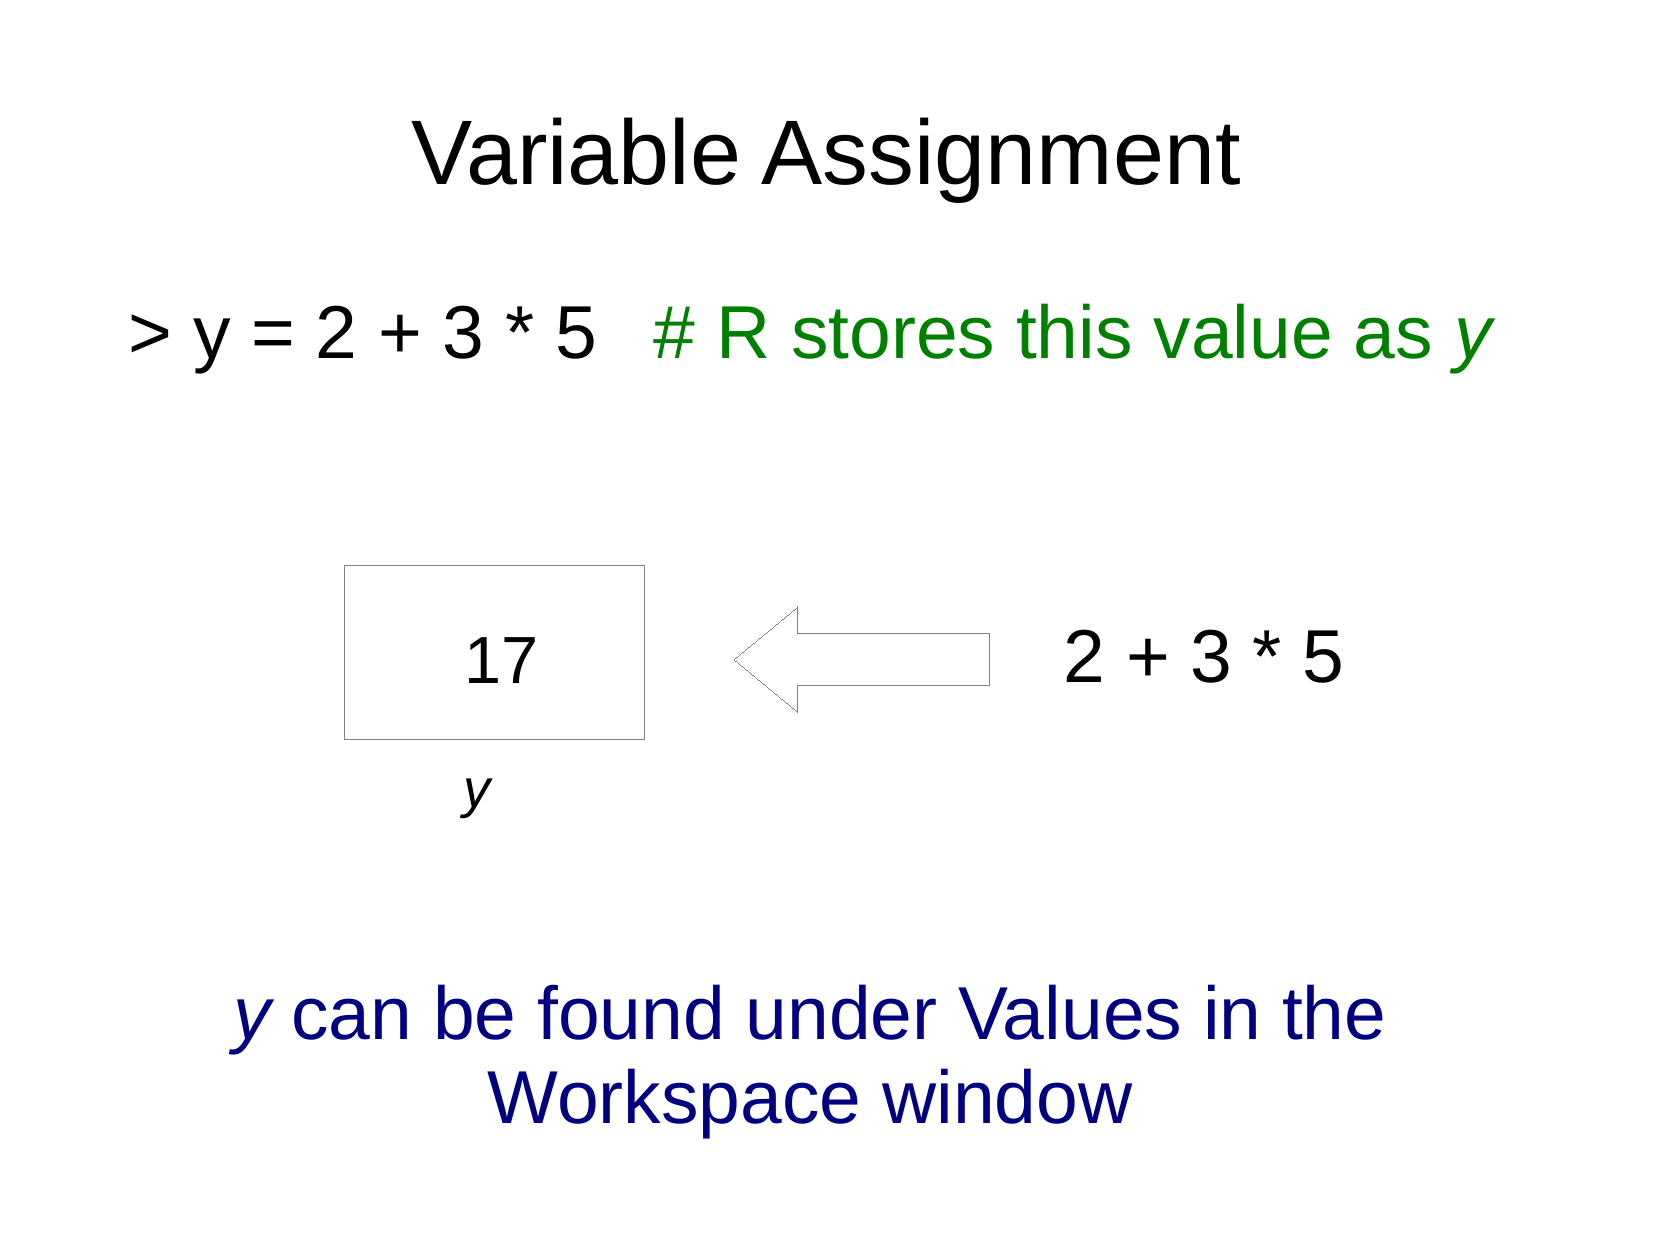

# Variable Assignment
> y = 2 + 3 * 5 	# R stores this value as y
y can be found under Values in the Workspace window
2 + 3 * 5
17
y